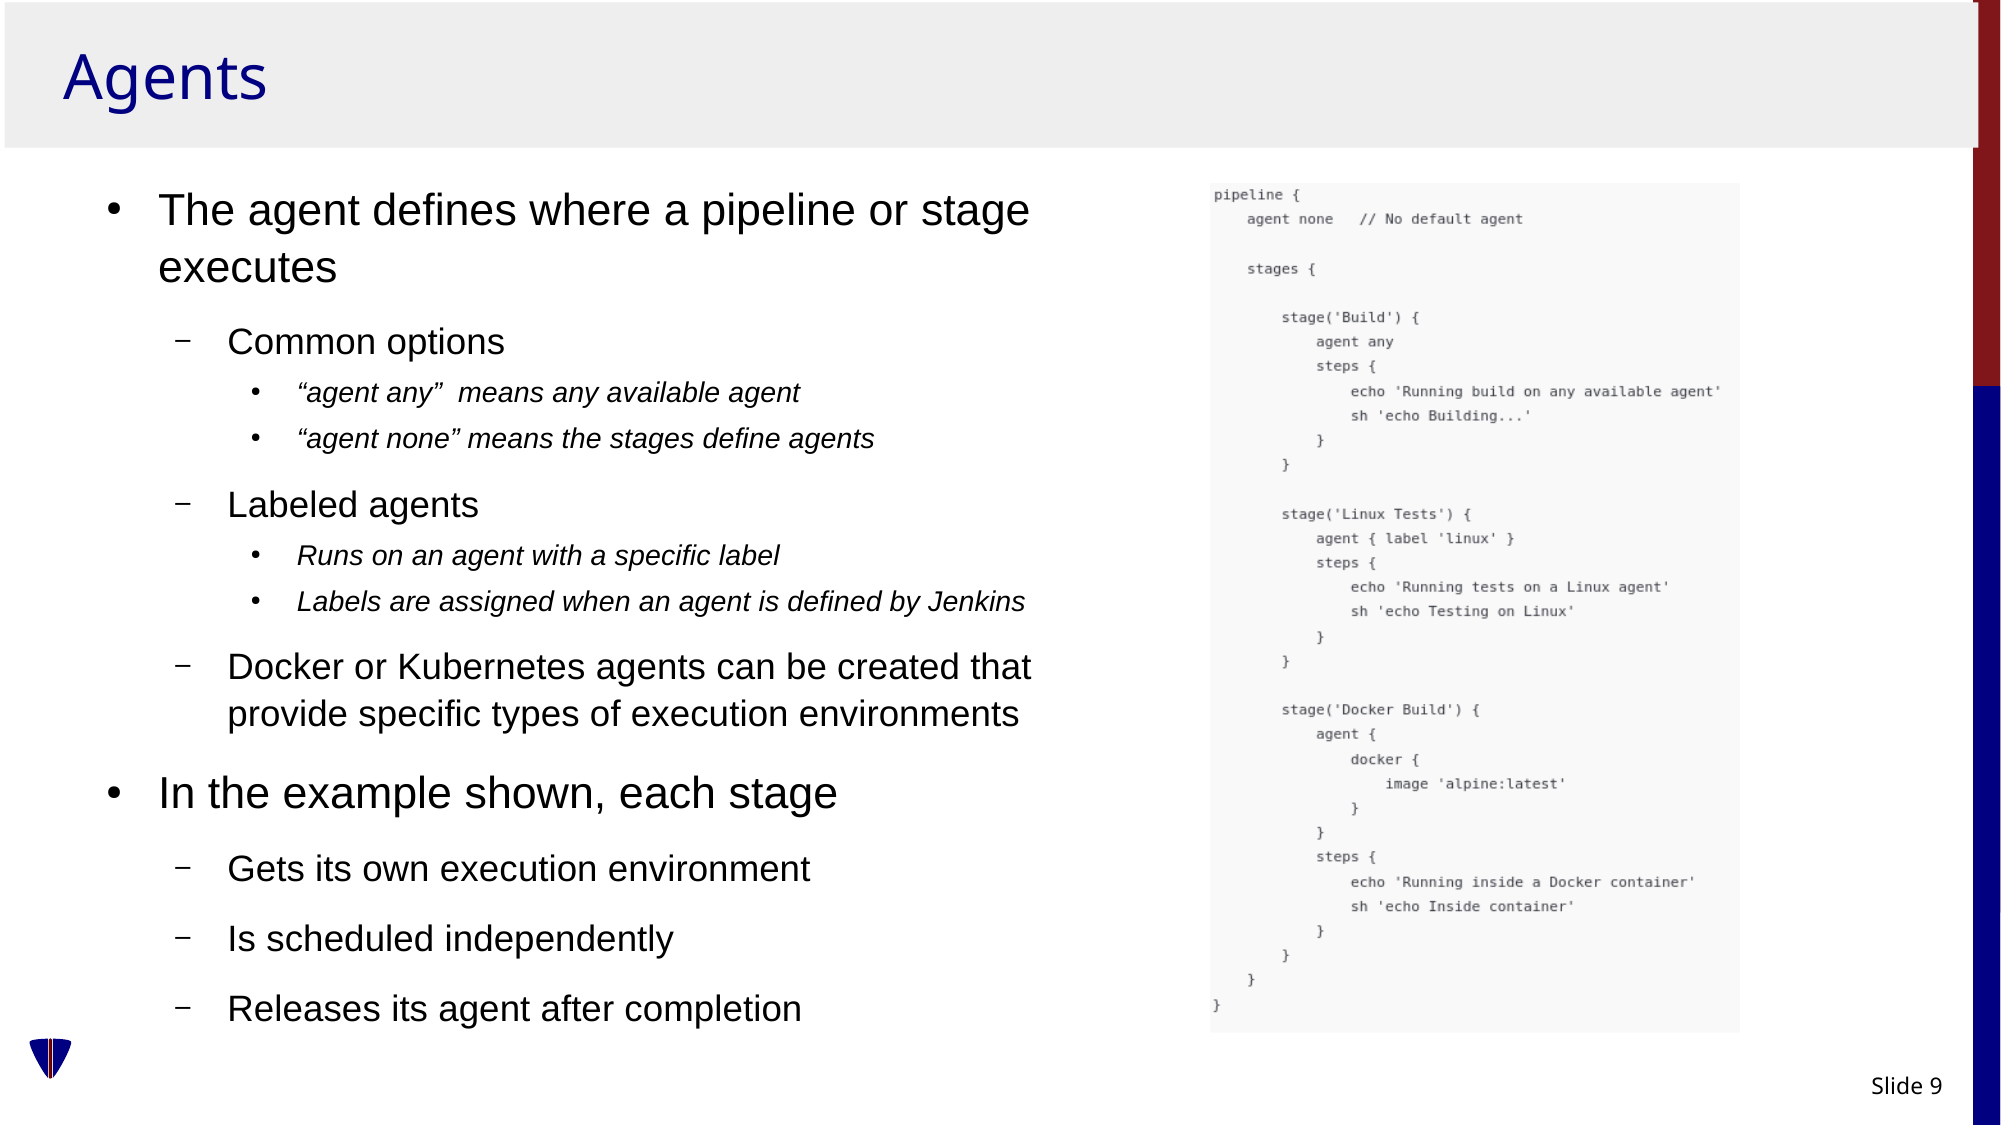

# Agents
The agent defines where a pipeline or stage executes
Common options
“agent any” means any available agent
“agent none” means the stages define agents
Labeled agents
Runs on an agent with a specific label
Labels are assigned when an agent is defined by Jenkins
Docker or Kubernetes agents can be created that provide specific types of execution environments
In the example shown, each stage
Gets its own execution environment
Is scheduled independently
Releases its agent after completion